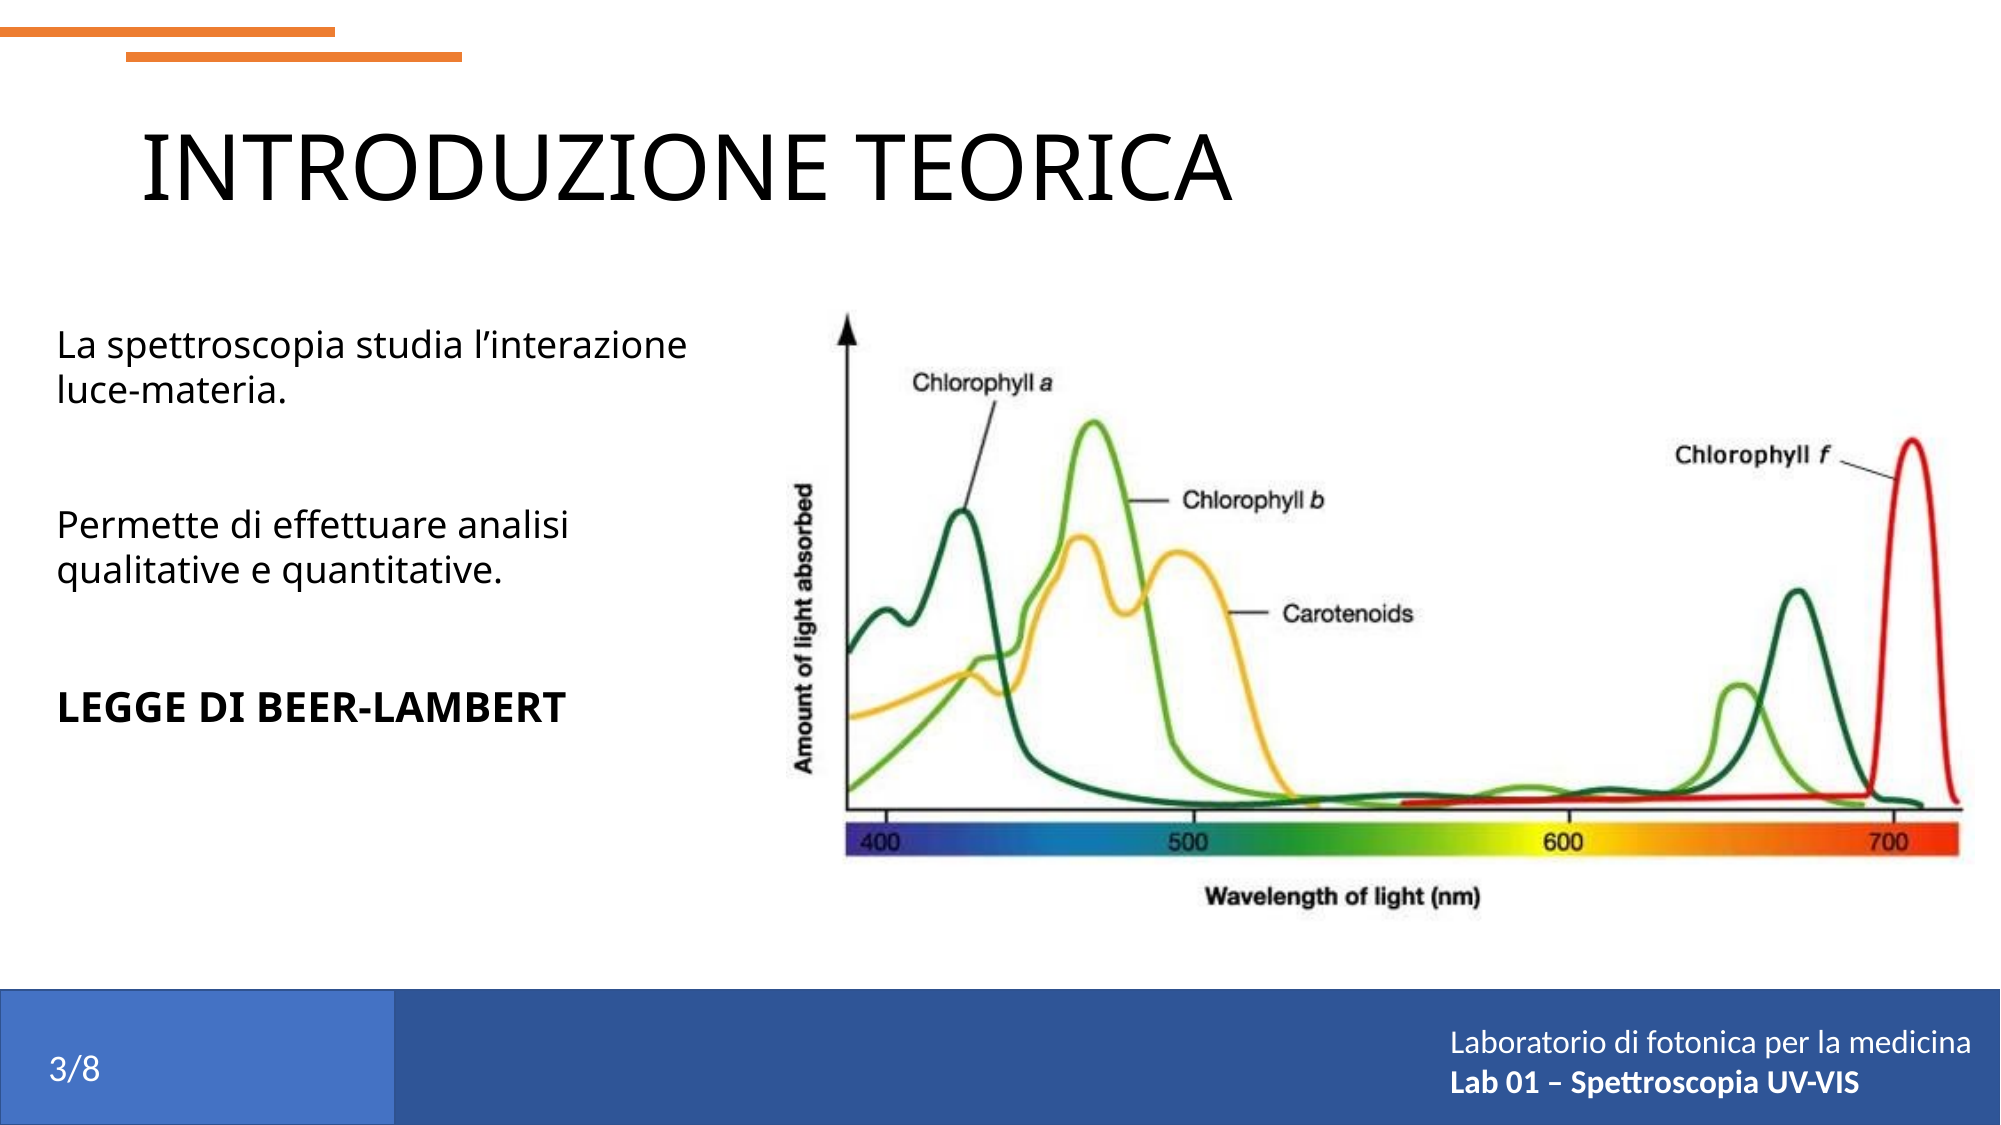

INTRODUZIONE TEORICA
La spettroscopia studia l’interazione luce-materia.
Permette di effettuare analisi qualitative e quantitative.
LEGGE DI BEER-LAMBERT
Laboratorio di fotonica per la medicina
Lab 01 – Spettroscopia UV-VIS
3/8